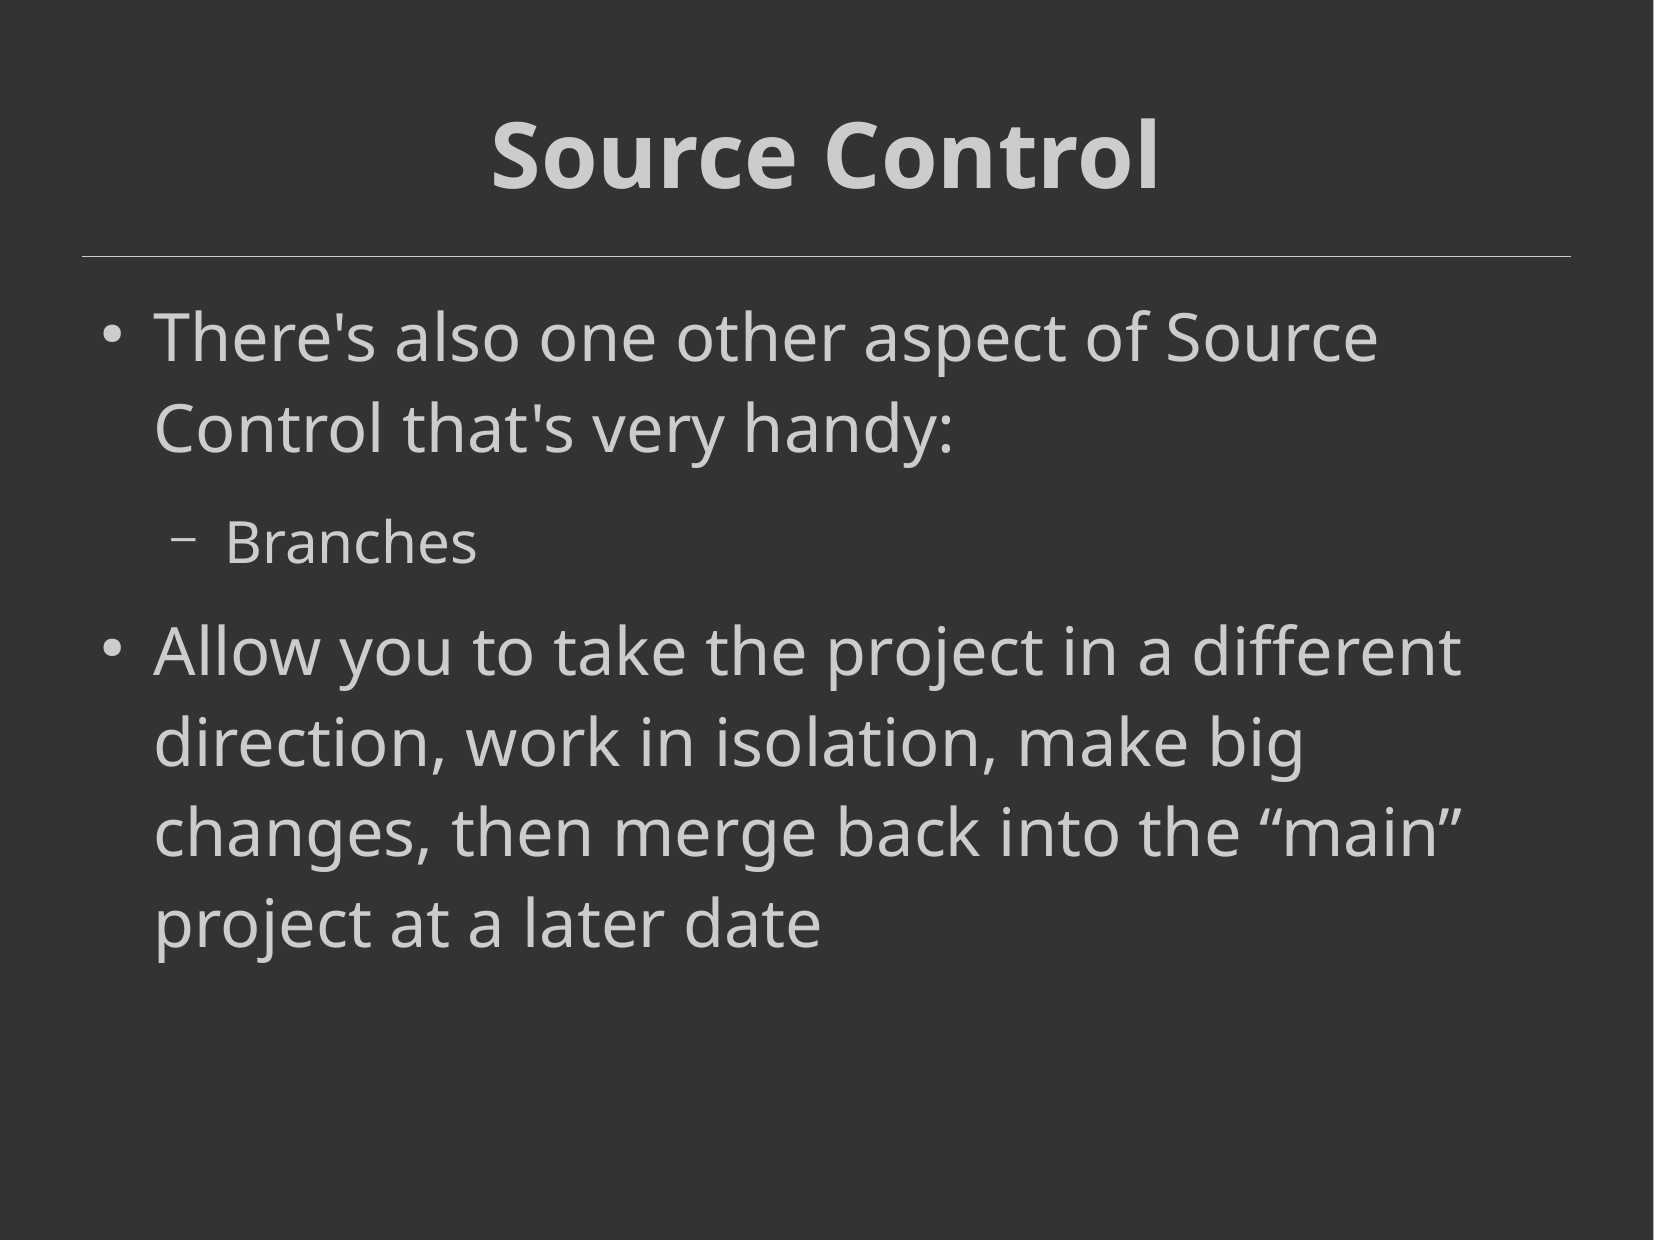

# Source Control
There's also one other aspect of Source Control that's very handy:
Branches
Allow you to take the project in a different direction, work in isolation, make big changes, then merge back into the “main” project at a later date